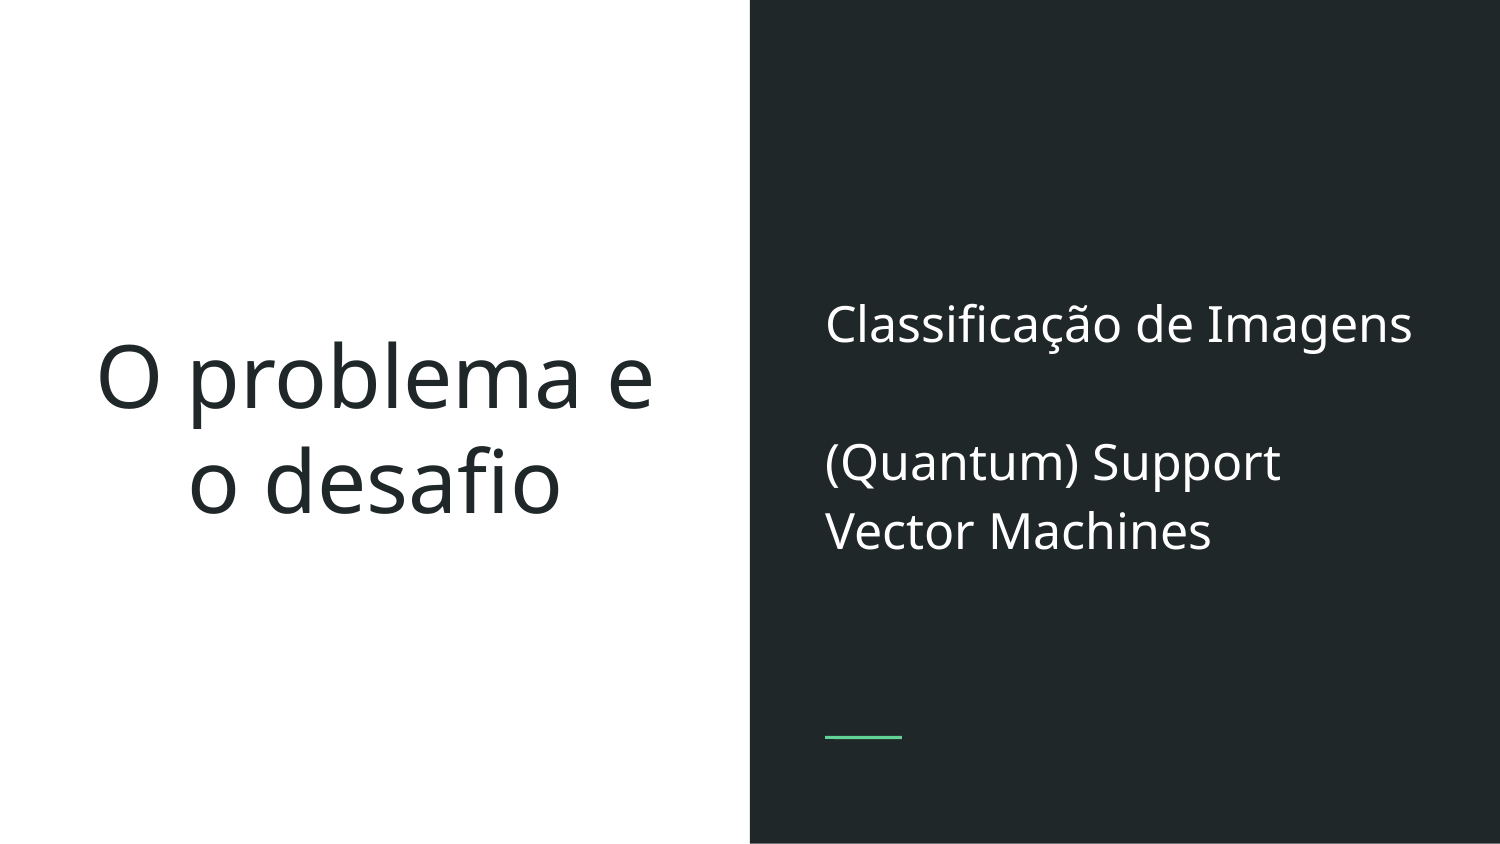

Classificação de Imagens
(Quantum) Support Vector Machines
# O problema e o desafio